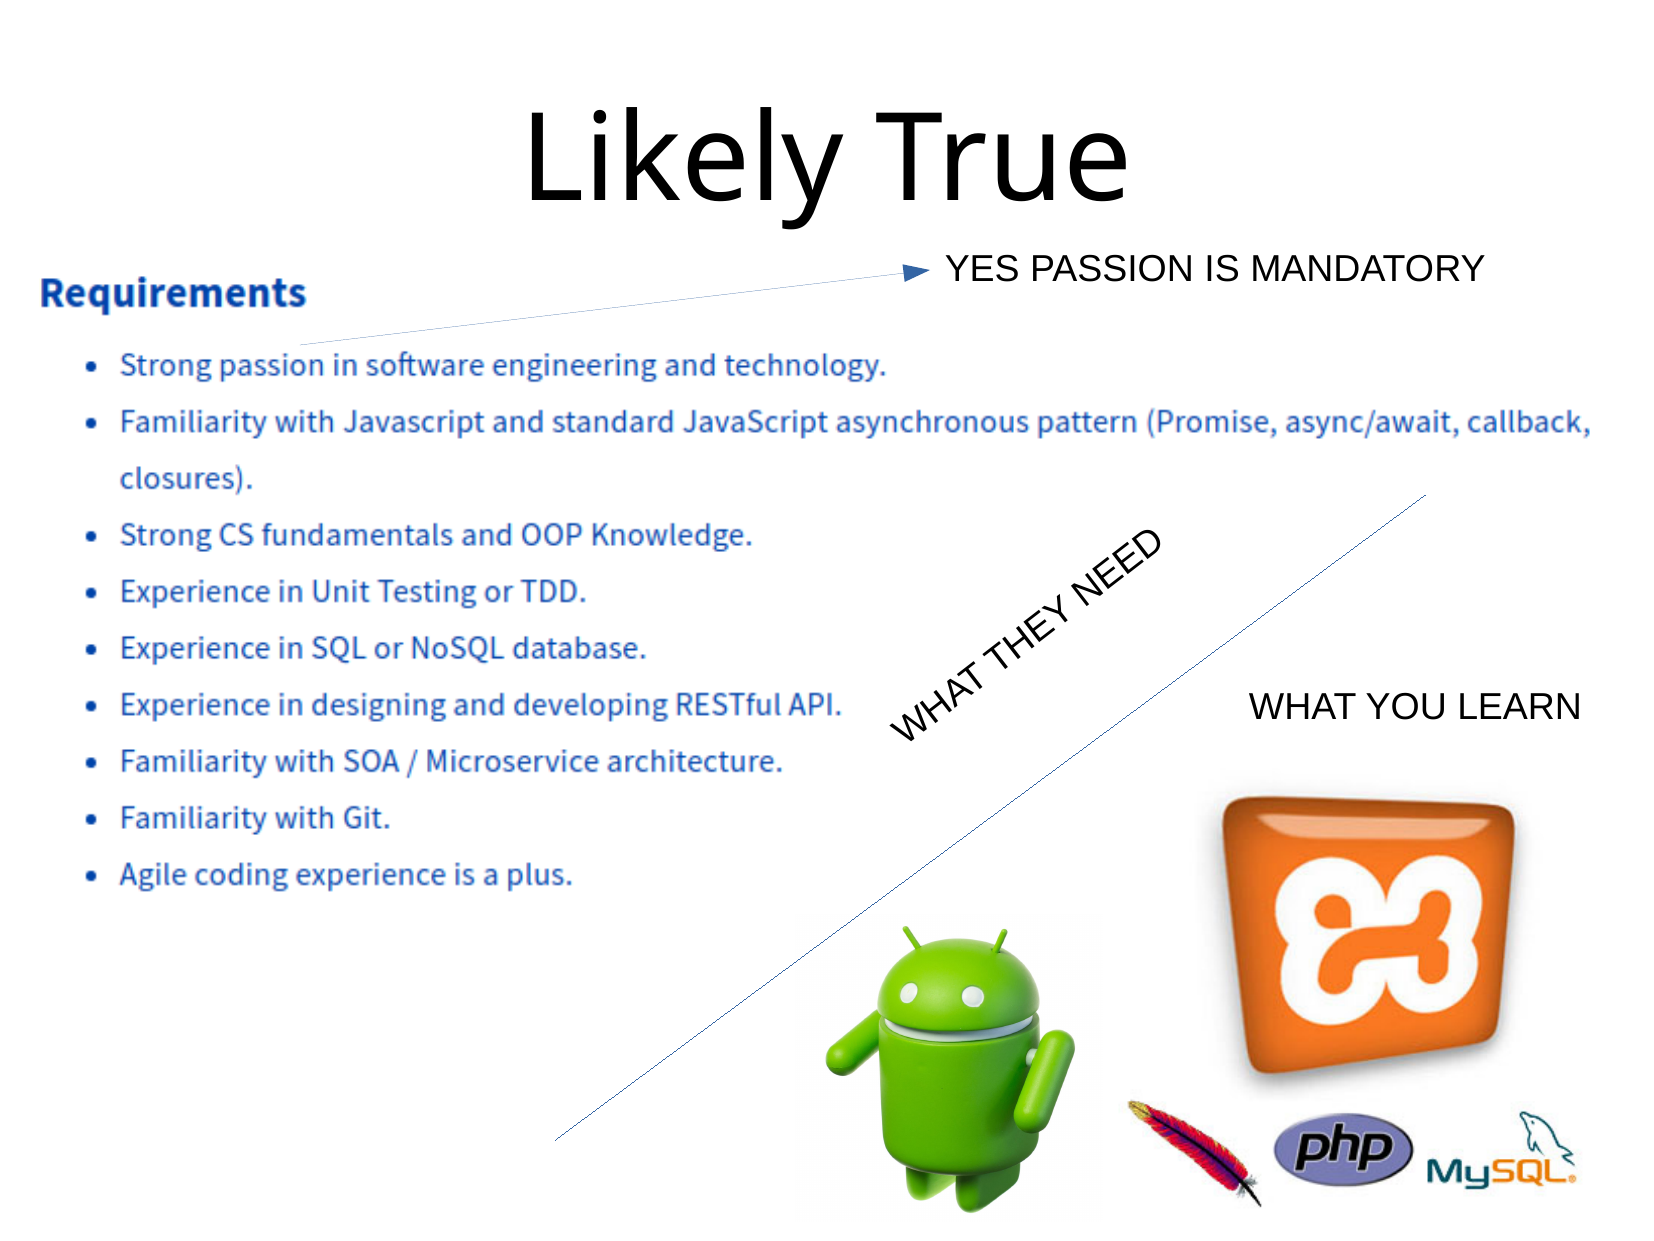

# Likely True
YES PASSION IS MANDATORY
WHAT THEY NEED
WHAT YOU LEARN